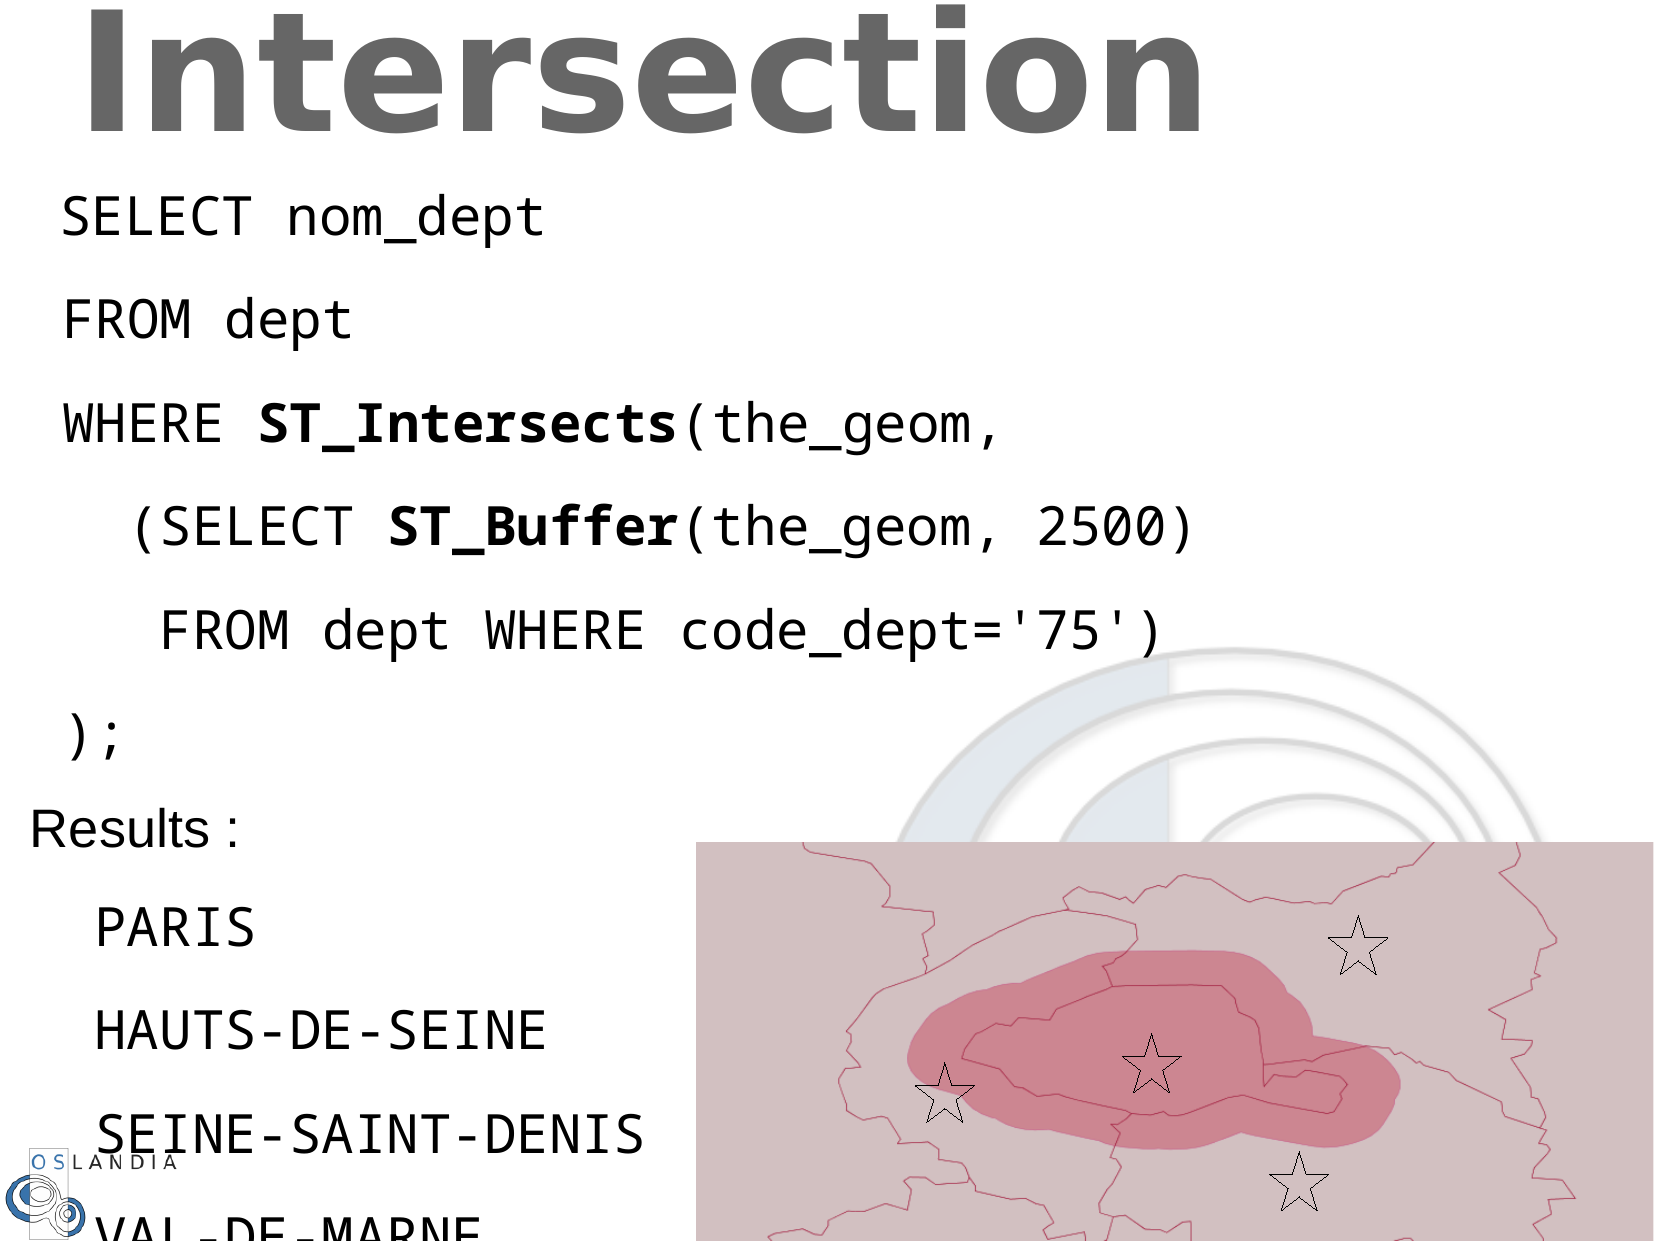

# Intersection
SELECT nom_dept
 FROM dept
 WHERE ST_Intersects(the_geom,
 (SELECT ST_Buffer(the_geom, 2500)
 FROM dept WHERE code_dept='75')
 );
Results :
 PARIS
 HAUTS-DE-SEINE
 SEINE-SAINT-DENIS
 VAL-DE-MARNE